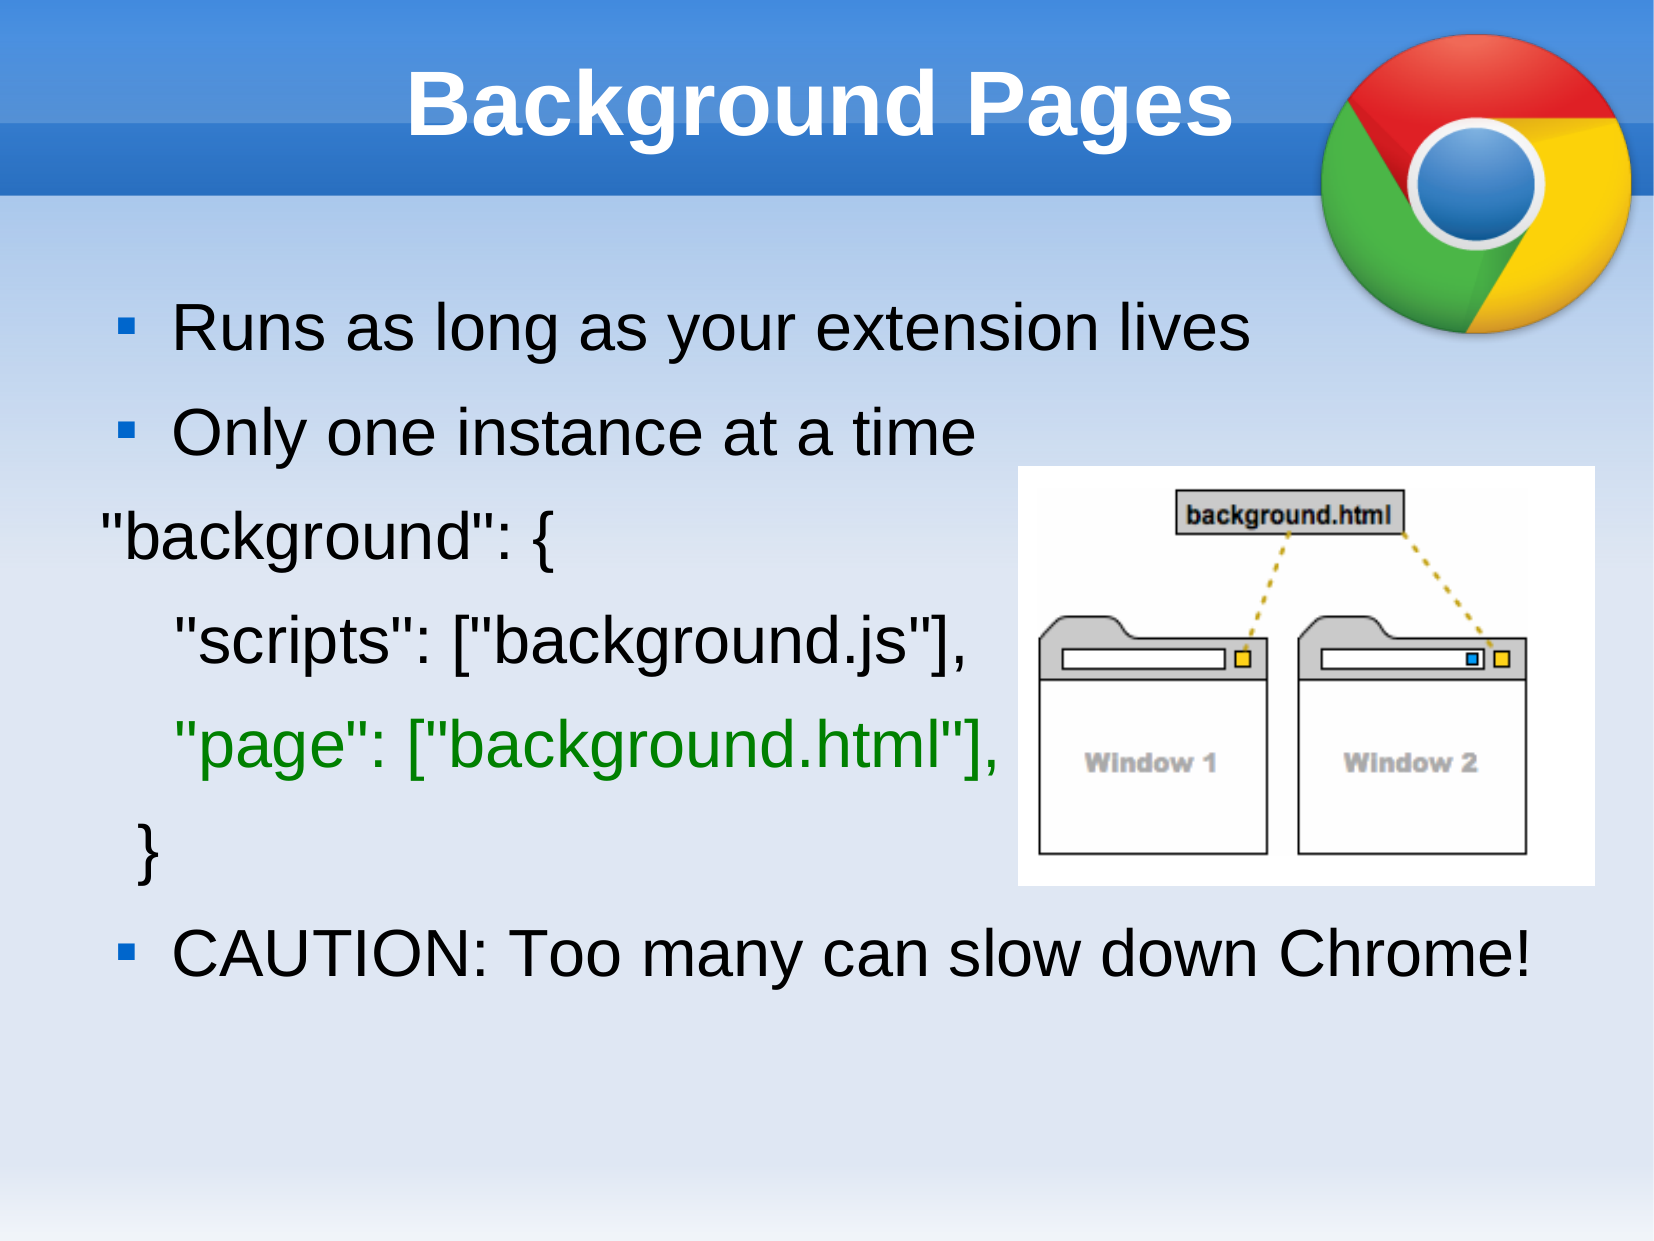

# Background Pages
Runs as long as your extension lives
Only one instance at a time
"background": {
 "scripts": ["background.js"],
 "page": ["background.html"],
 }
CAUTION: Too many can slow down Chrome!